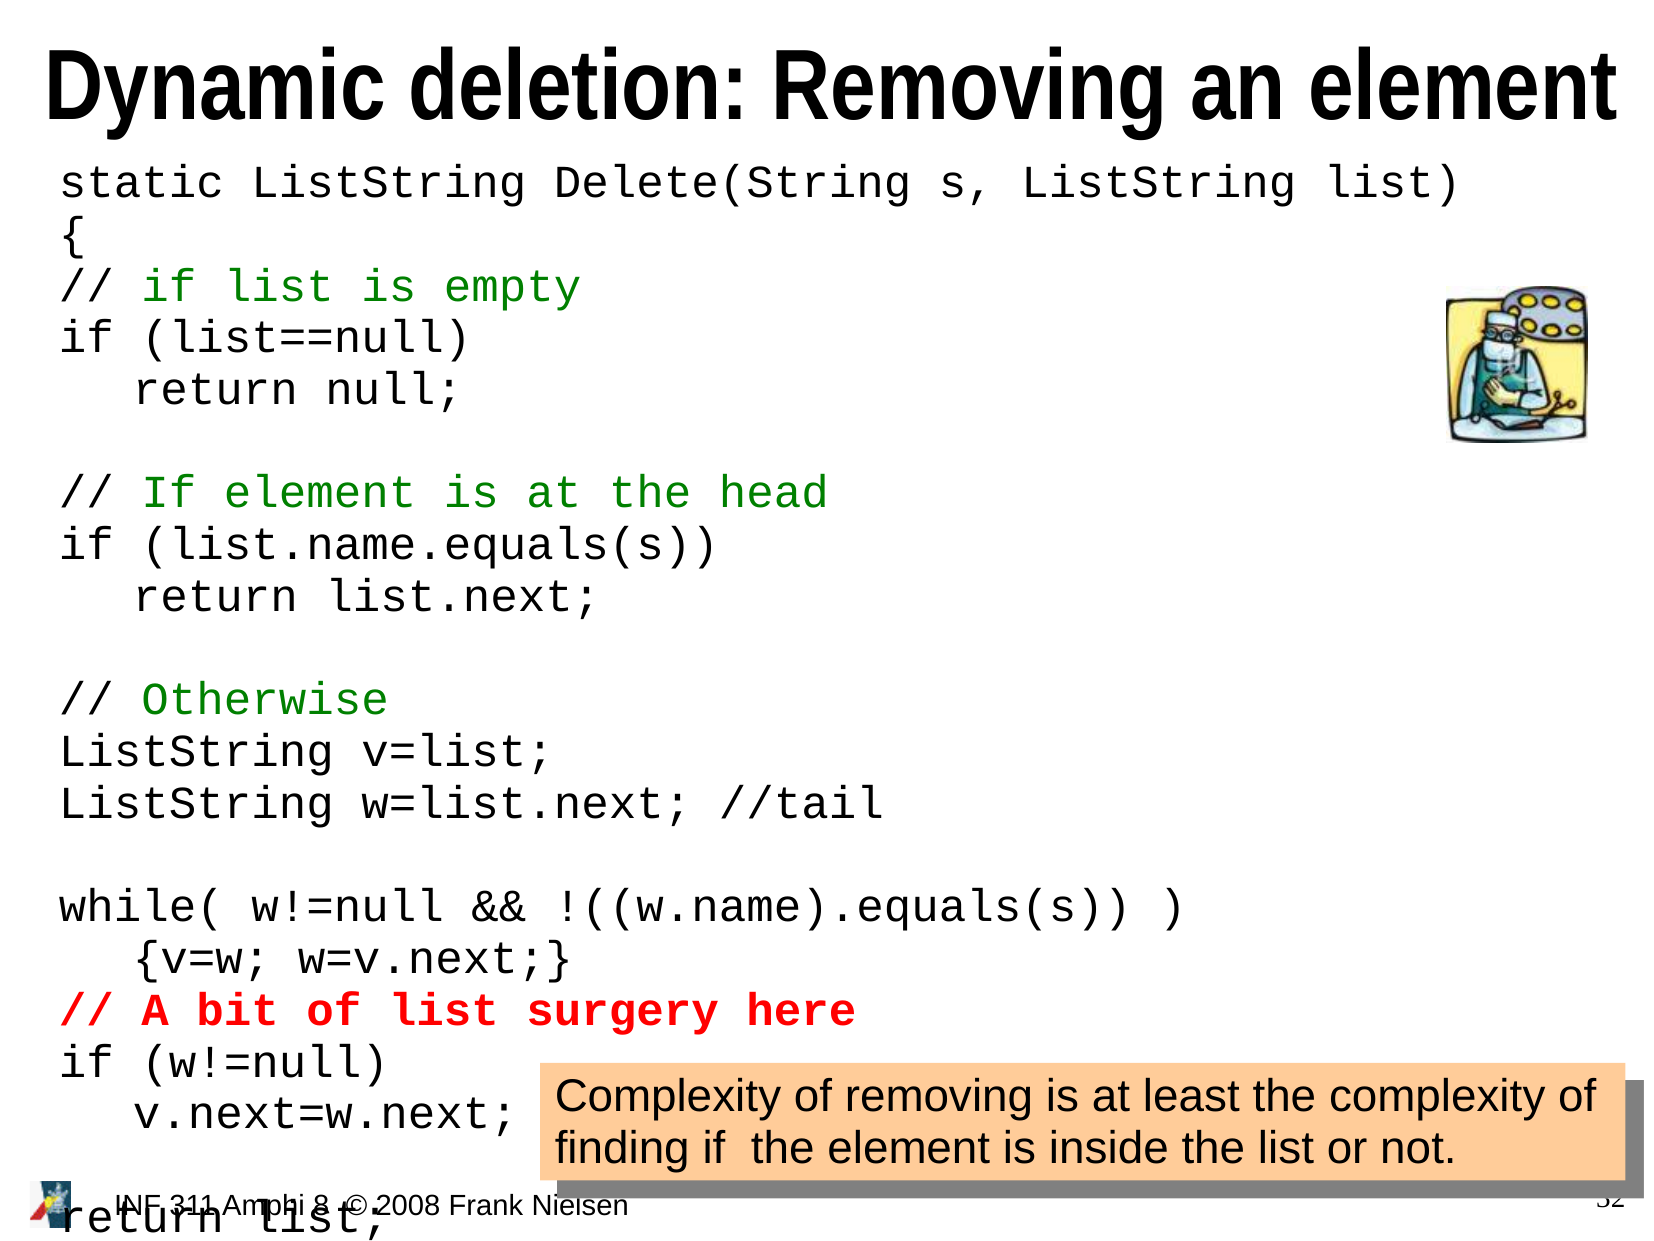

Dynamic deletion: Removing an element
static ListString Delete(String s, ListString list)
{
// if list is empty
if (list==null)
	return null;
// If element is at the head
if (list.name.equals(s))
 	return list.next;
// Otherwise
ListString v=list;
ListString w=list.next; //tail
while( w!=null && !((w.name).equals(s)) )
	{v=w; w=v.next;}
// A bit of list surgery here
if (w!=null)
	v.next=w.next;
return list;
}
Complexity of removing is at least the complexity of
finding if the element is inside the list or not.